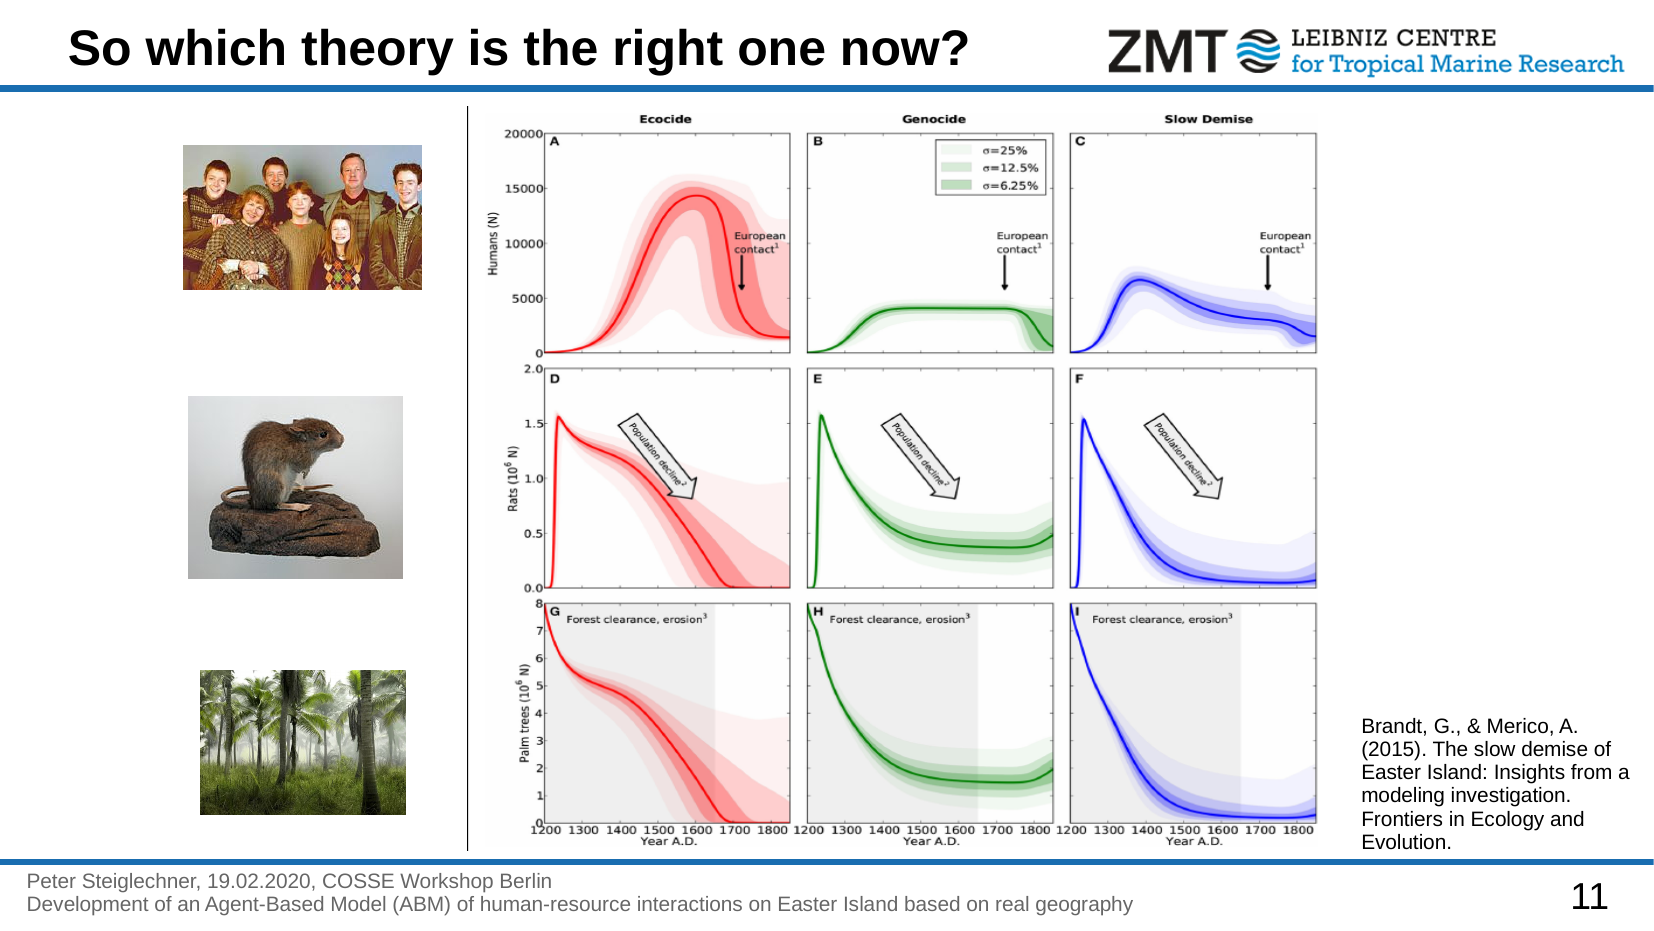

So which theory is the right one now?
Brandt, G., & Merico, A. (2015). The slow demise of Easter Island: Insights from a modeling investigation. Frontiers in Ecology and Evolution.
11